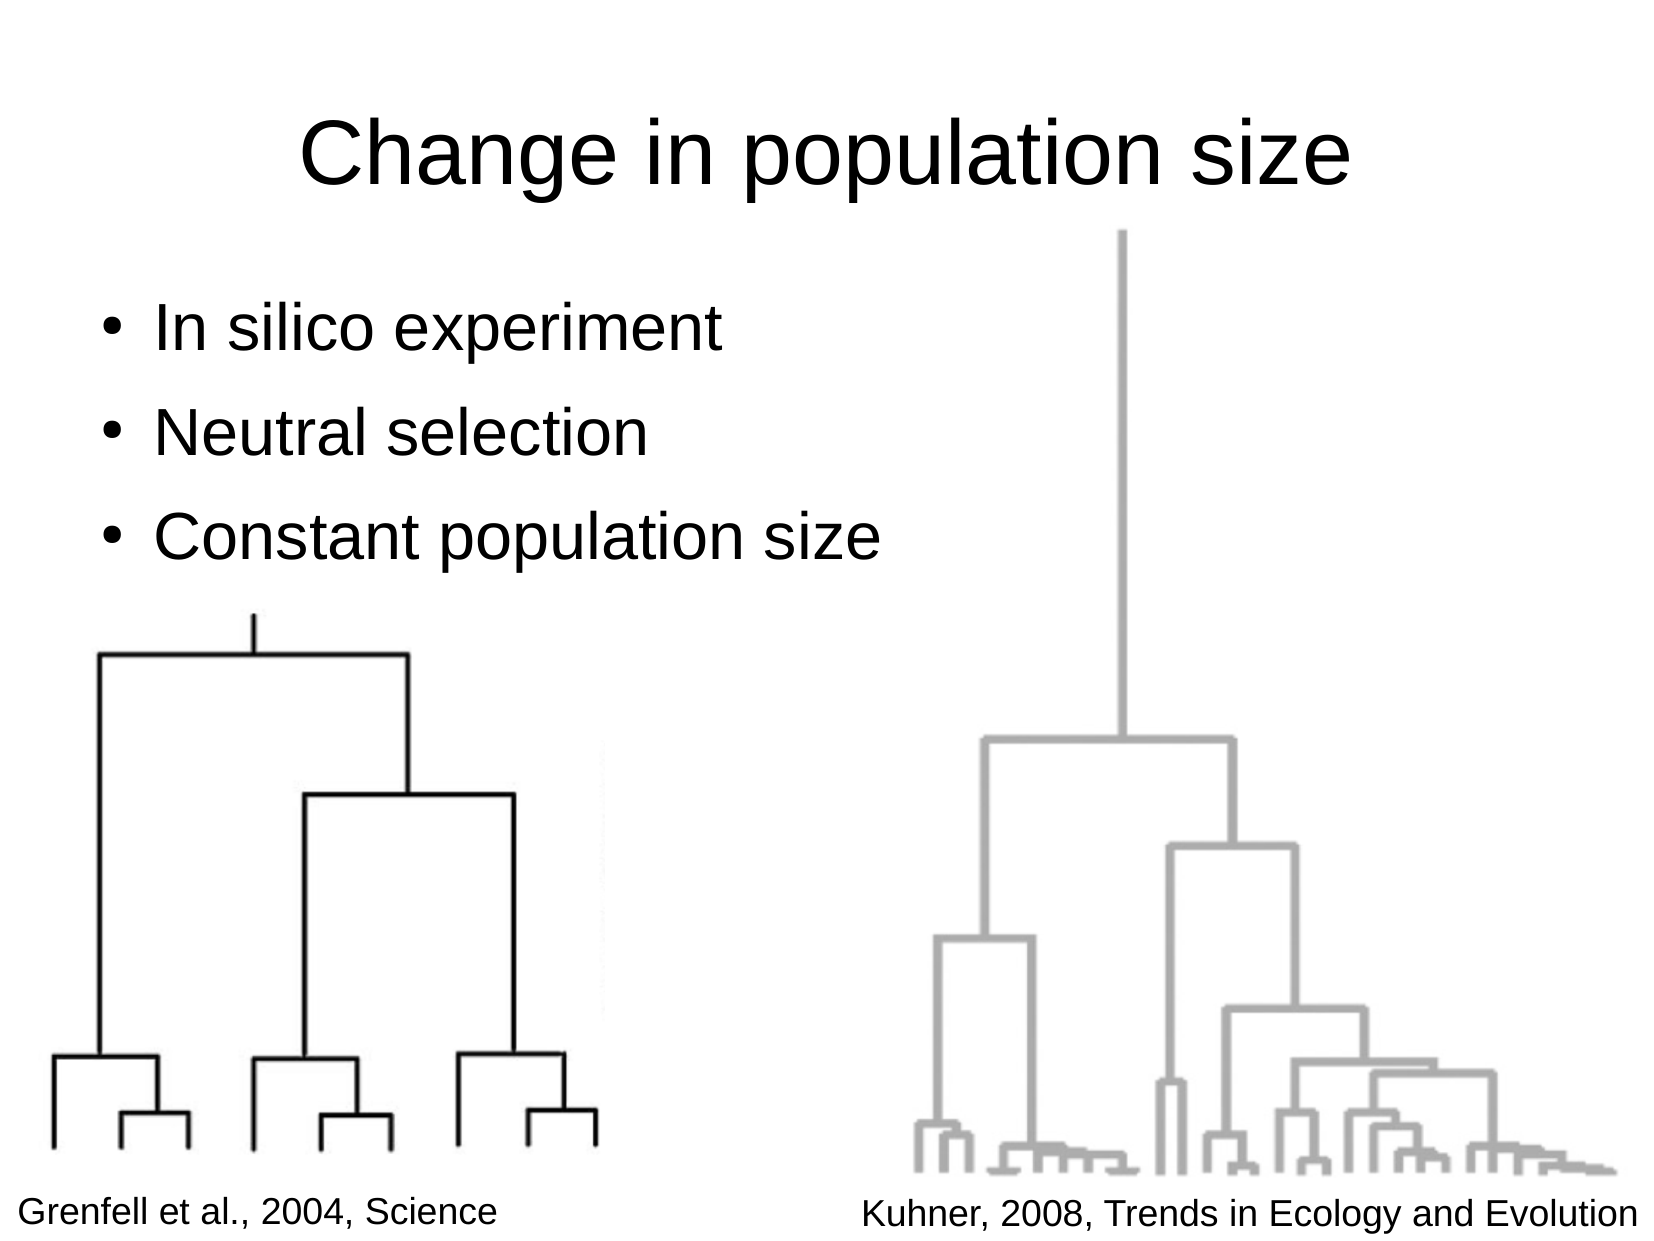

# Change in population size
In silico experiment
Neutral selection
Constant population size
Grenfell et al., 2004, Science
Kuhner, 2008, Trends in Ecology and Evolution